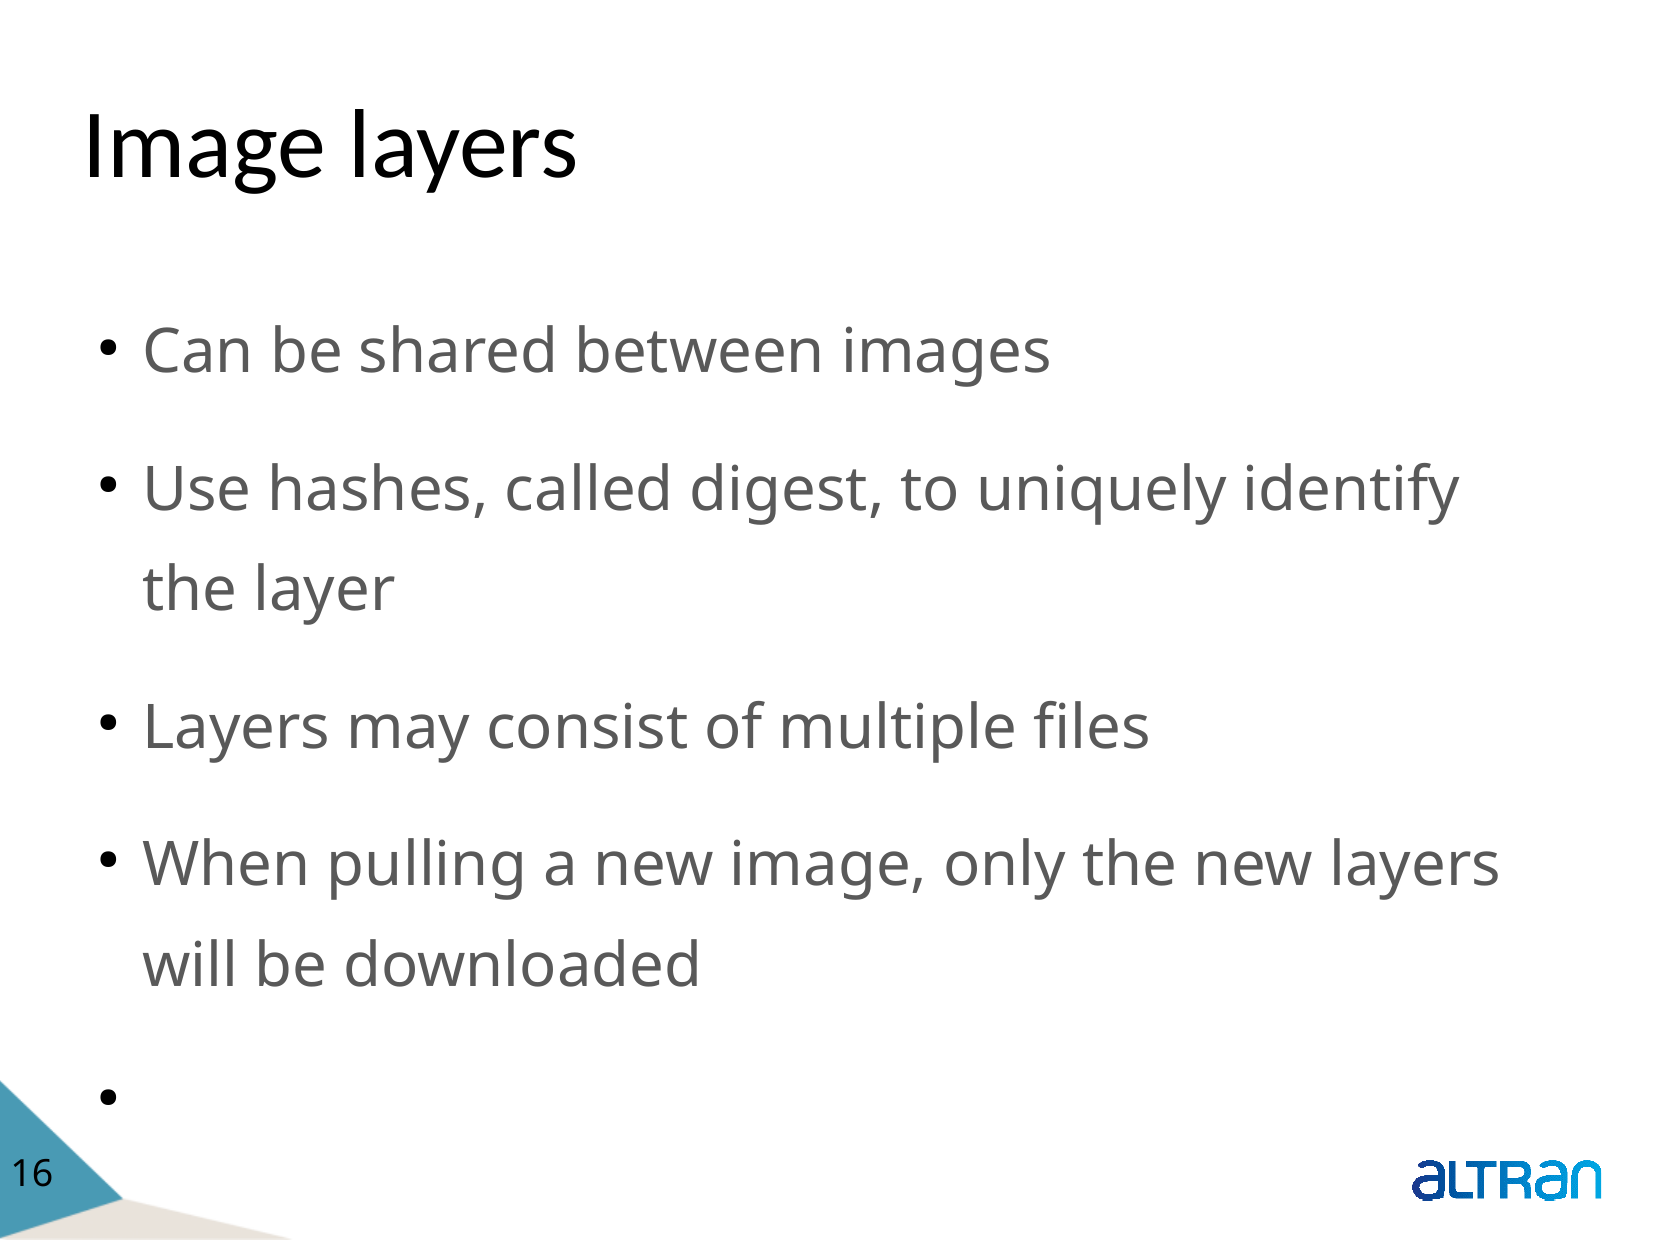

# Image layers
Can be shared between images
Use hashes, called digest, to uniquely identify the layer
Layers may consist of multiple files
When pulling a new image, only the new layers will be downloaded
16